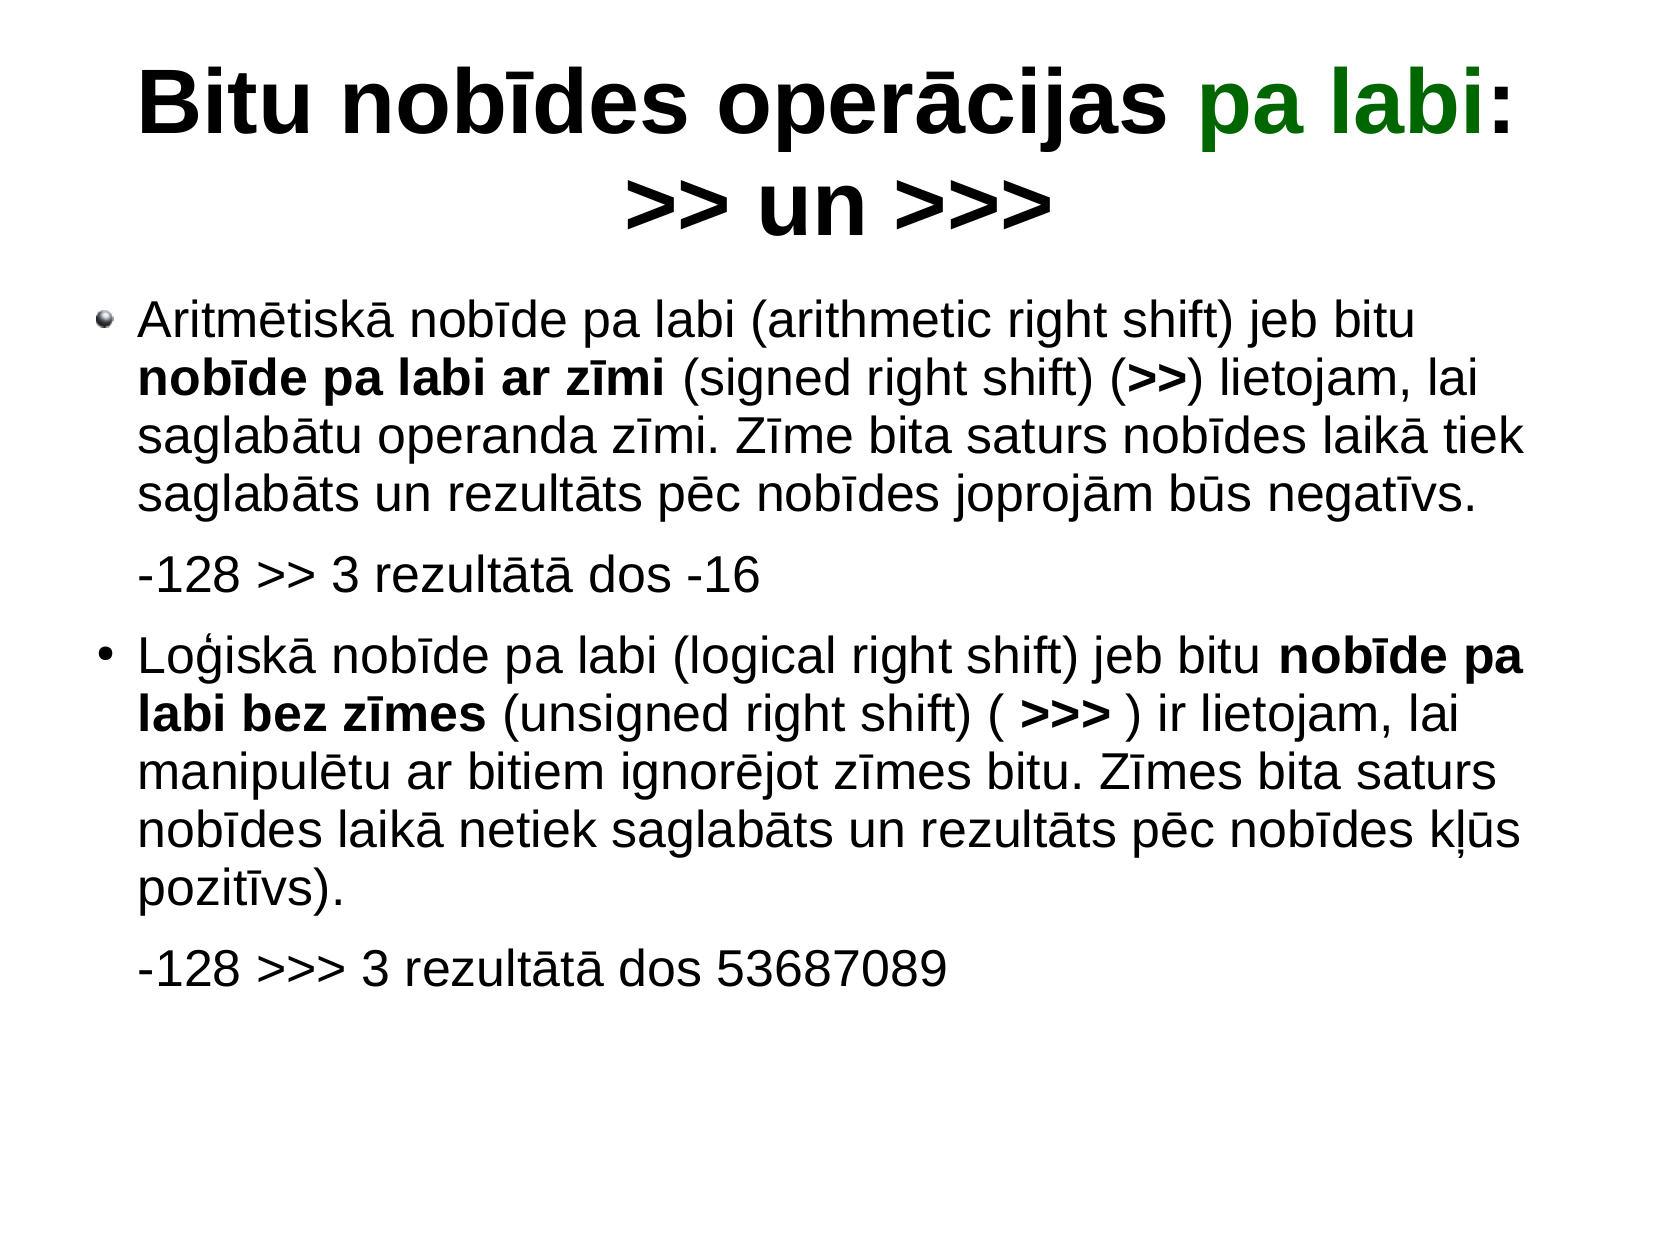

# Bitu nobīdes operācijas pa labi: >> un >>>
Aritmētiskā nobīde pa labi (arithmetic right shift) jeb bitu nobīde pa labi ar zīmi (signed right shift) (>>) lietojam, lai saglabātu operanda zīmi. Zīme bita saturs nobīdes laikā tiek saglabāts un rezultāts pēc nobīdes joprojām būs negatīvs.
-128 >> 3 rezultātā dos -16
Loģiskā nobīde pa labi (logical right shift) jeb bitu nobīde pa labi bez zīmes (unsigned right shift) ( >>> ) ir lietojam, lai manipulētu ar bitiem ignorējot zīmes bitu. Zīmes bita saturs nobīdes laikā netiek saglabāts un rezultāts pēc nobīdes kļūs pozitīvs).
-128 >>> 3 rezultātā dos 53687089